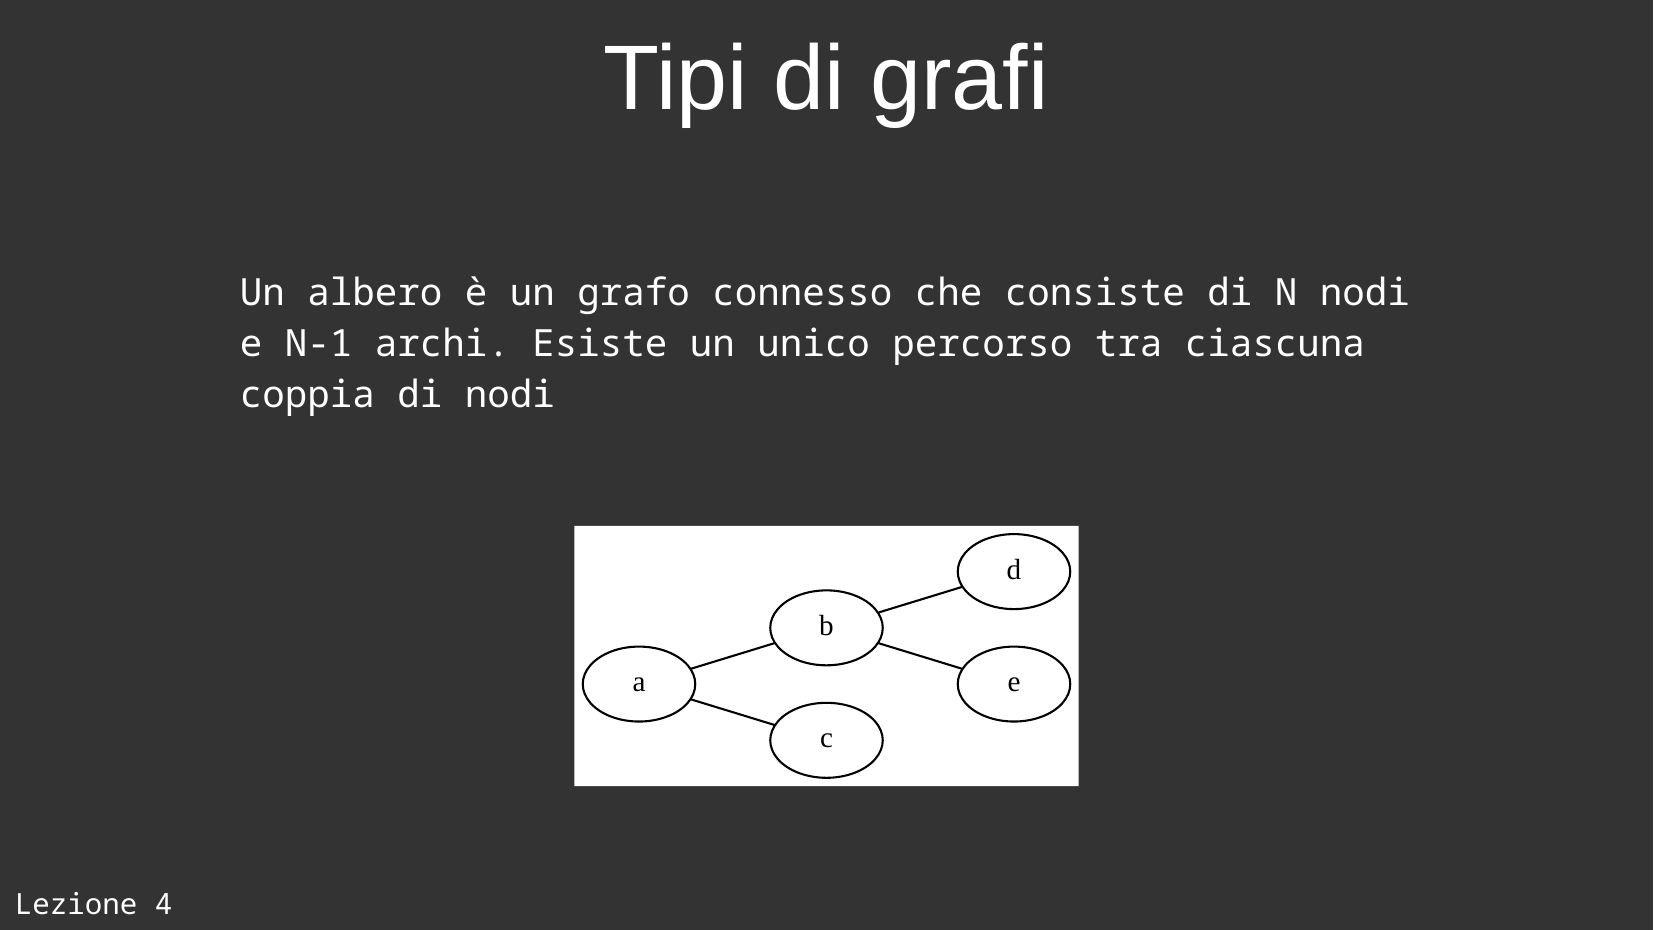

# Tipi di grafi
Un albero è un grafo connesso che consiste di N nodi e N-1 archi. Esiste un unico percorso tra ciascuna coppia di nodi
Lezione 4